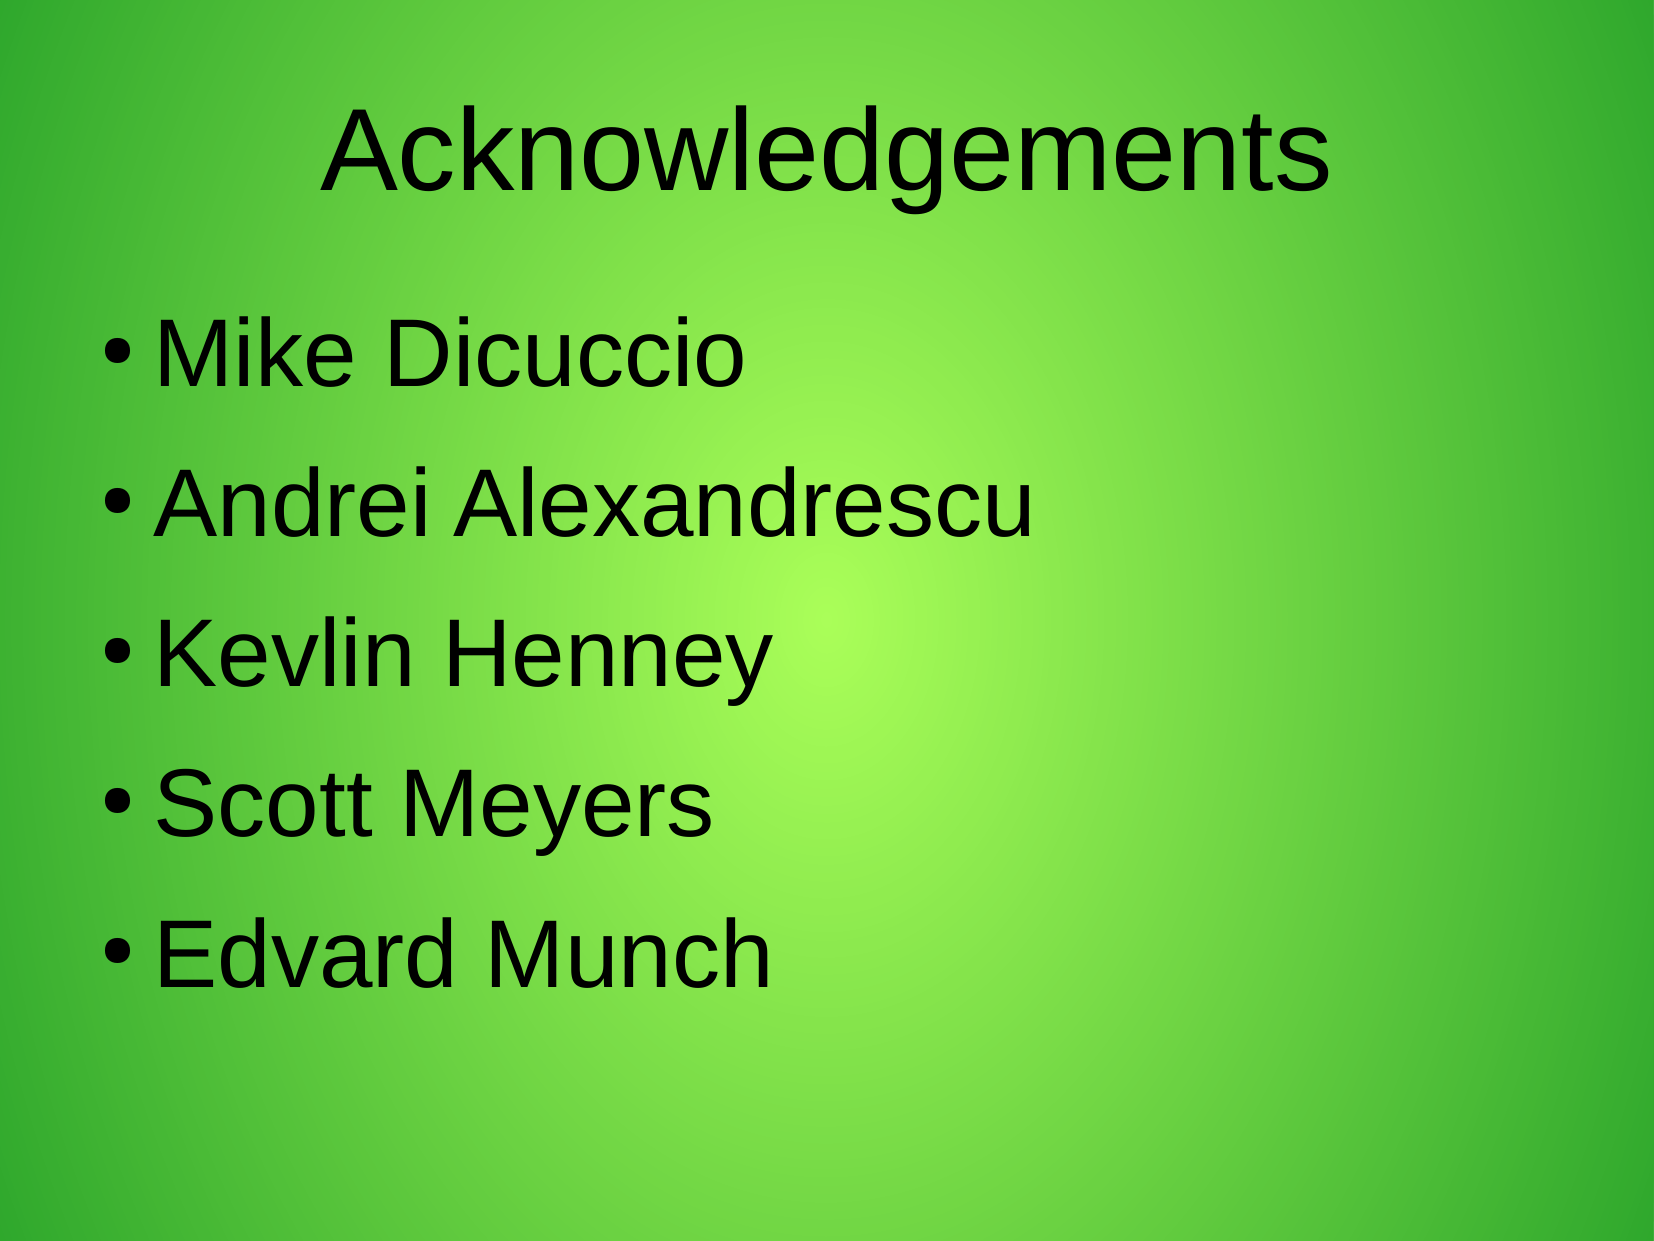

# Acknowledgements
Mike Dicuccio
Andrei Alexandrescu
Kevlin Henney
Scott Meyers
Edvard Munch